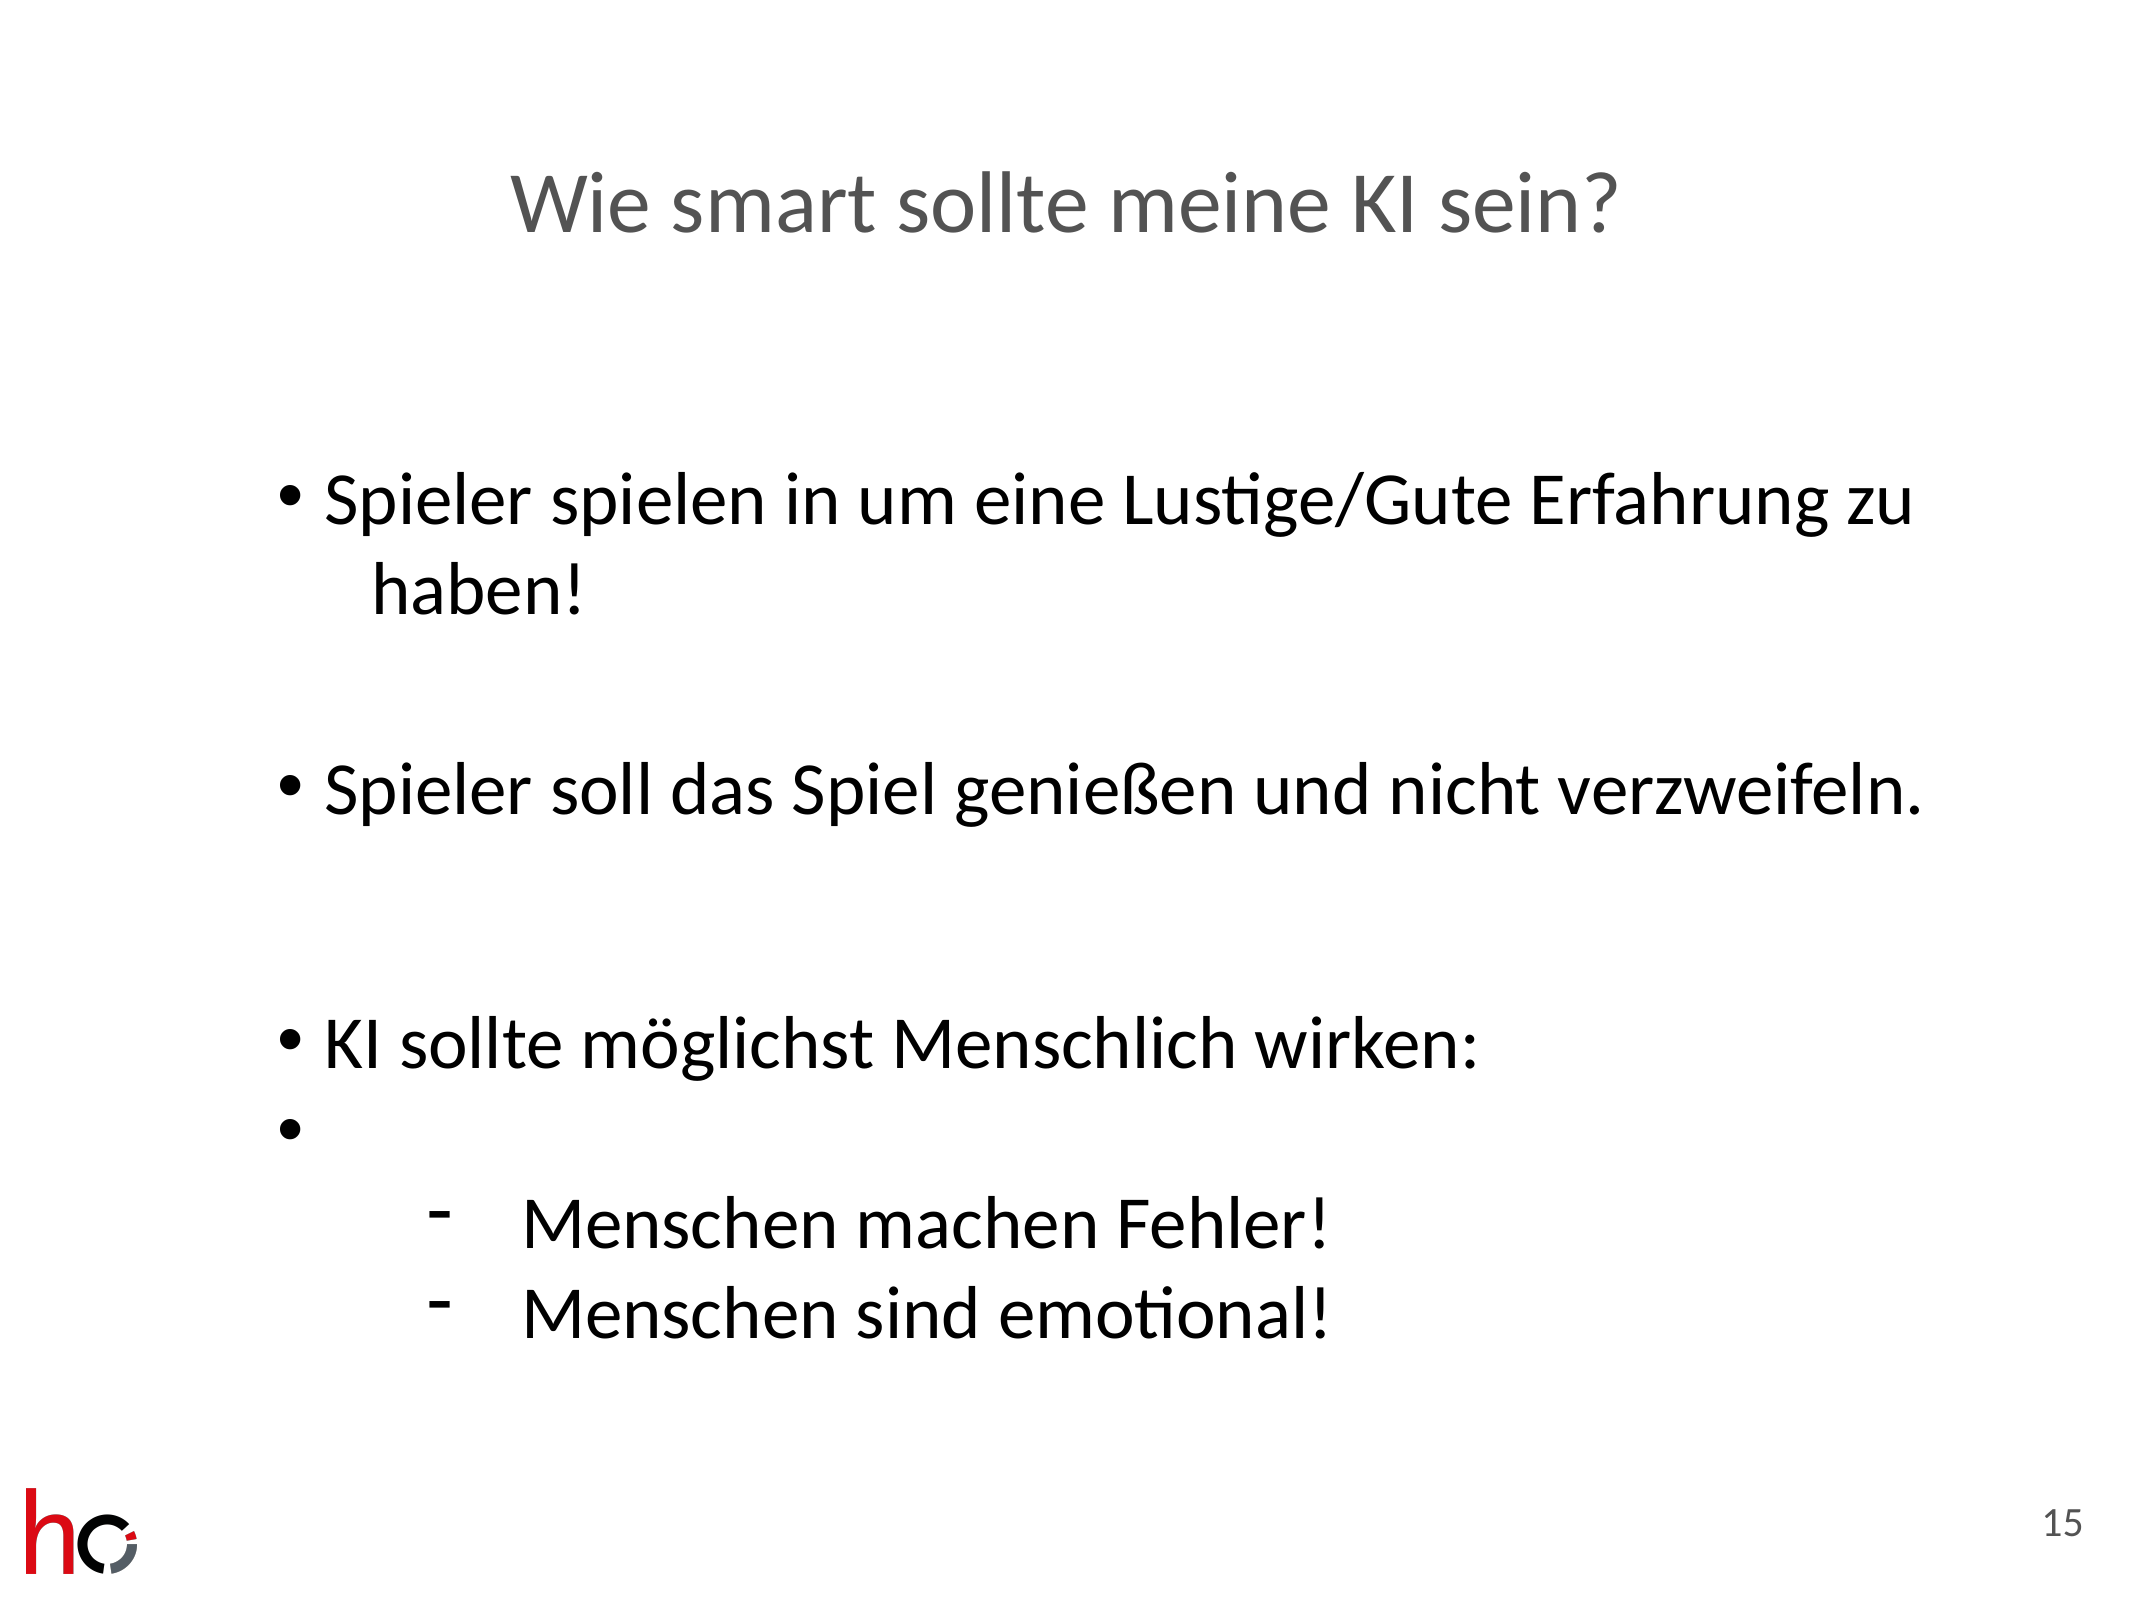

# Wie smart sollte meine KI sein?
Spieler spielen in um eine Lustige/Gute Erfahrung zu haben!
Spieler soll das Spiel genießen und nicht verzweifeln.
KI sollte möglichst Menschlich wirken:
Menschen machen Fehler!
Menschen sind emotional!